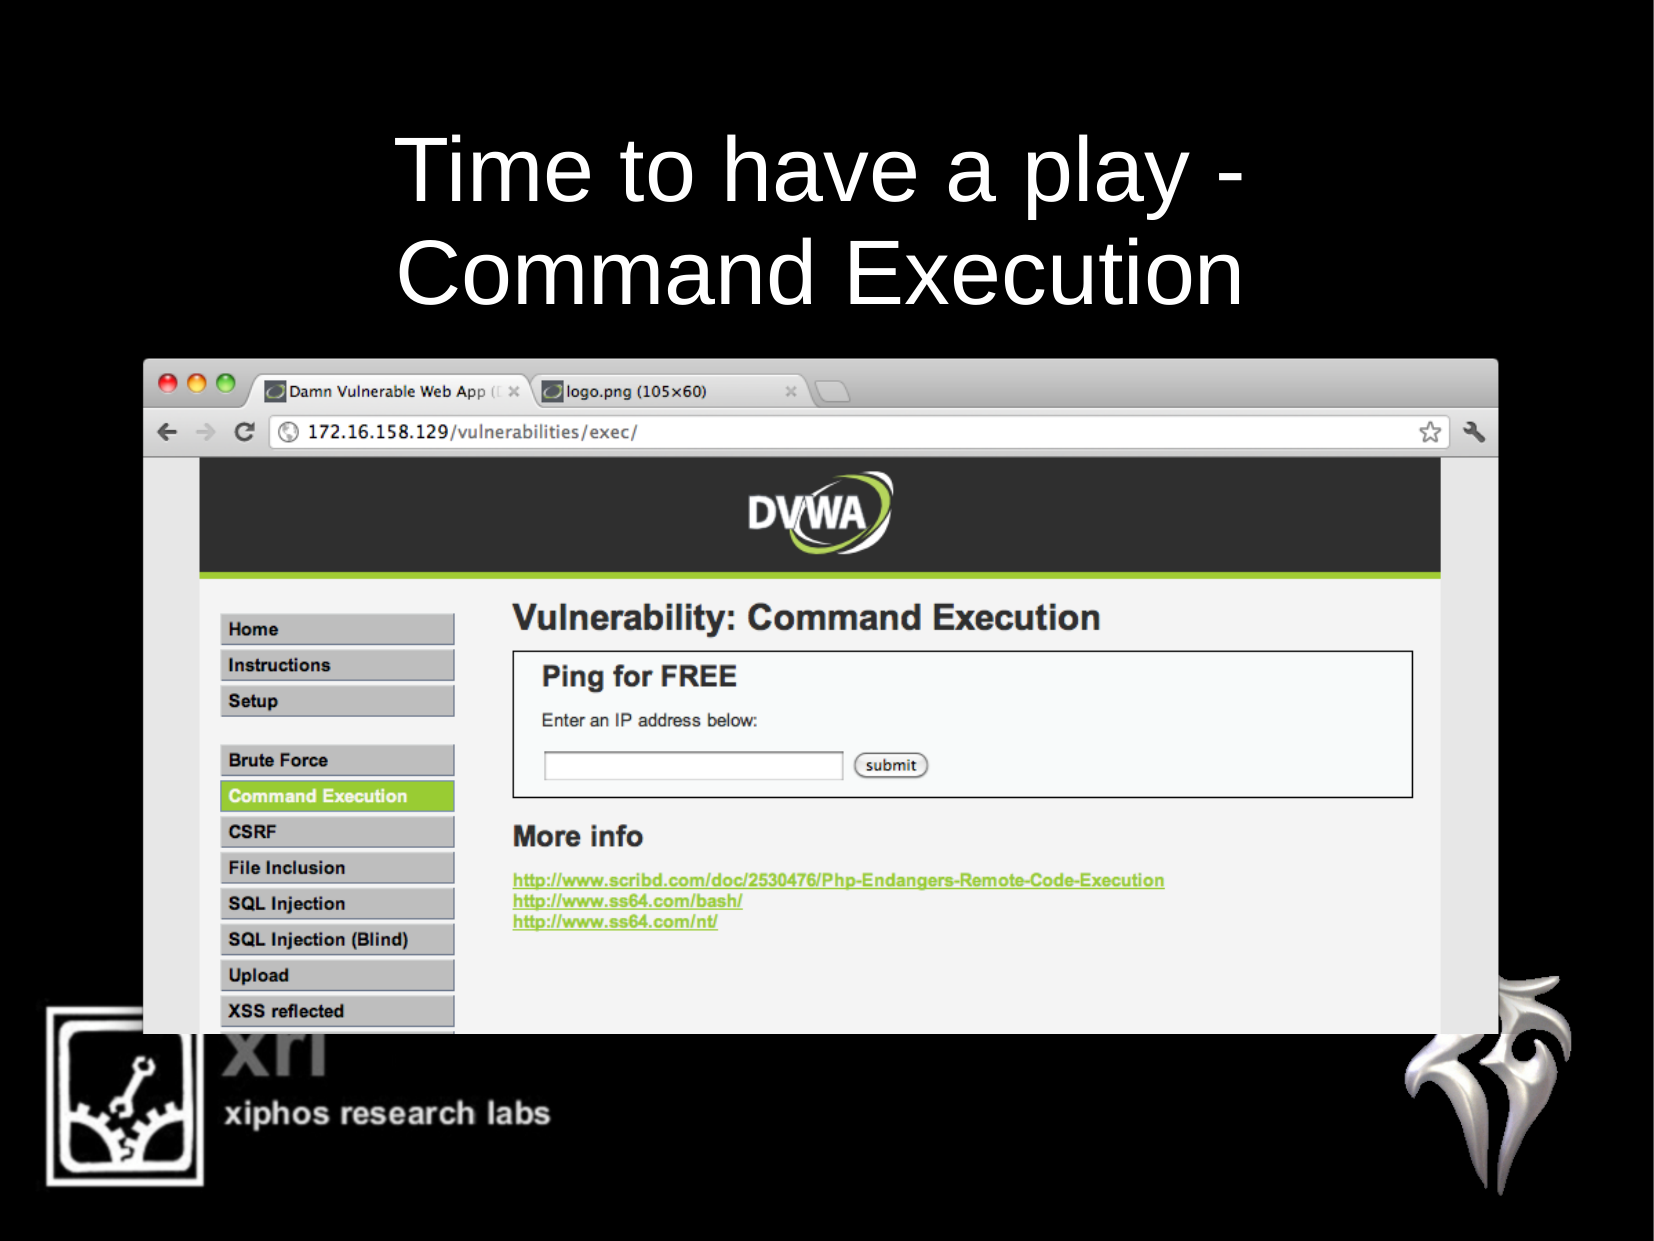

# Time to have a play - Command Execution